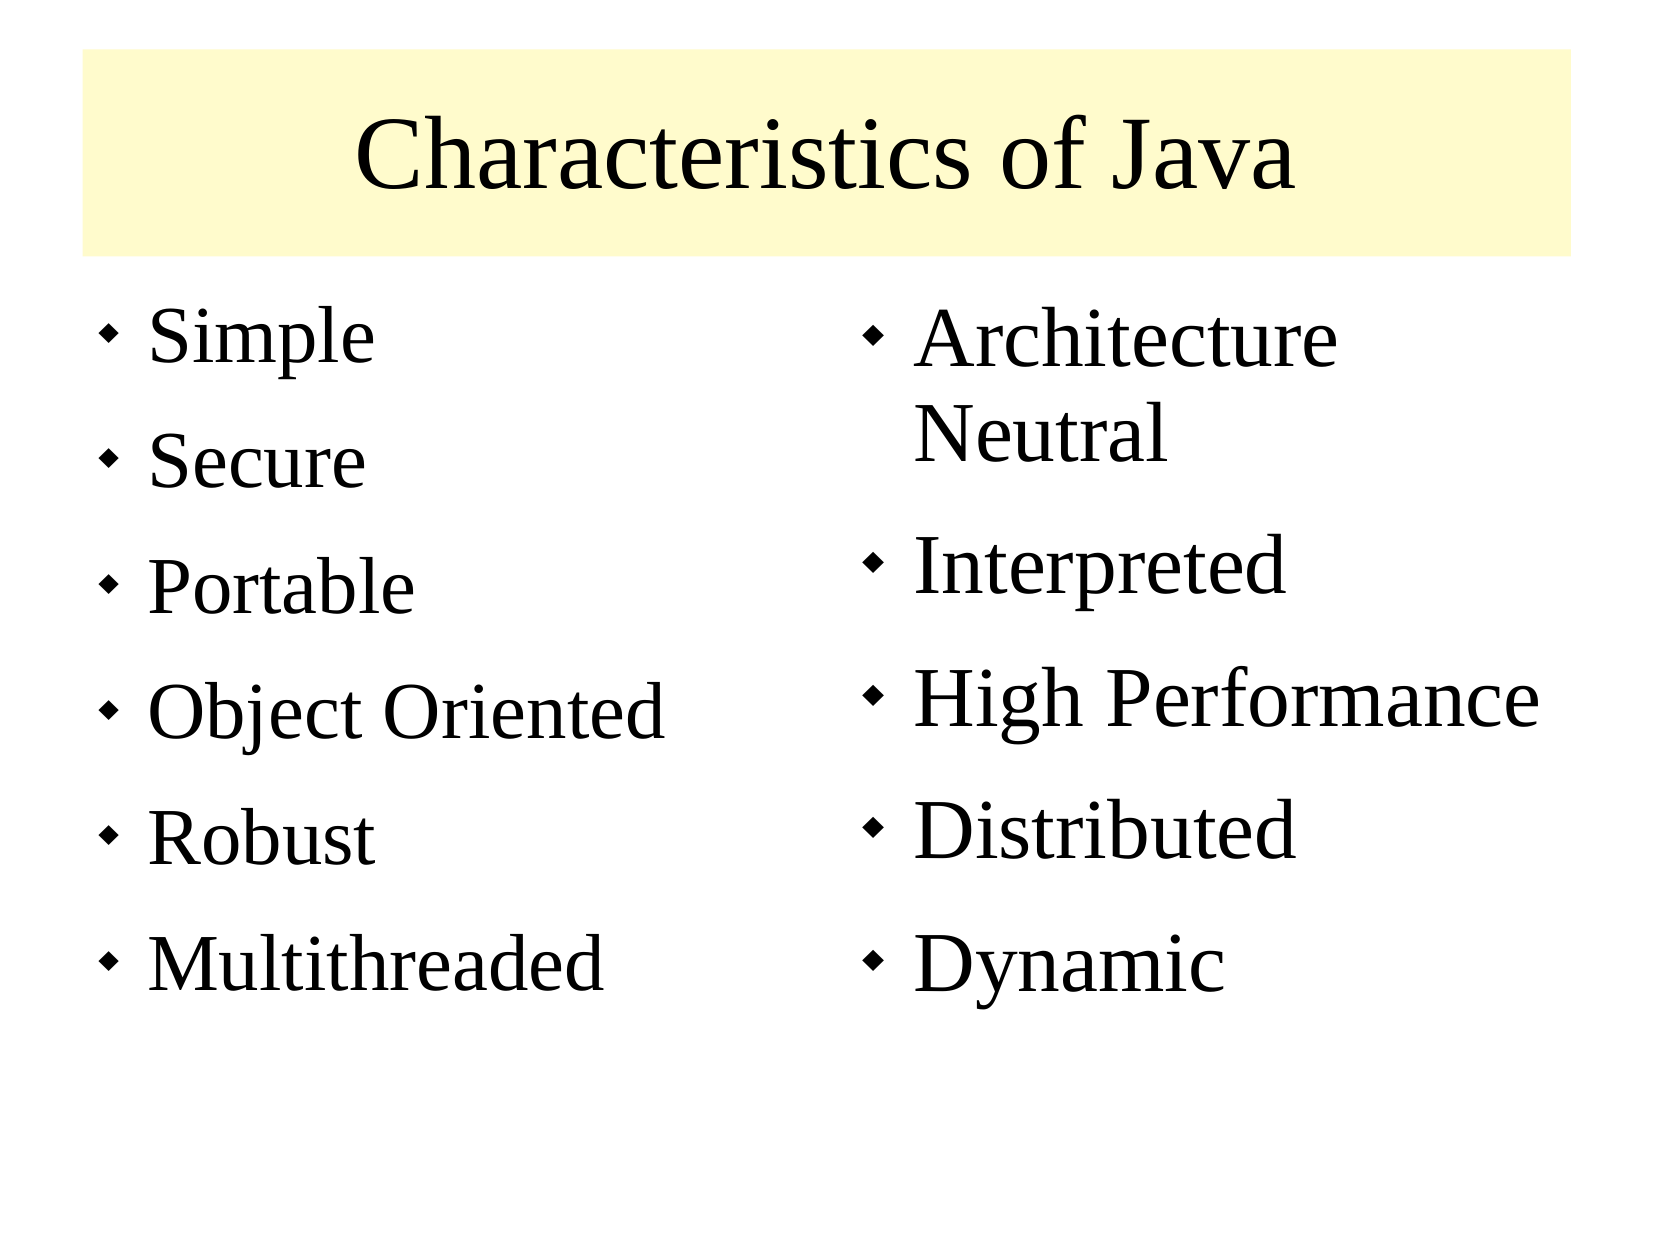

# Characteristics of Java
Simple
Secure
Portable
Object Oriented
Robust
Multithreaded
Architecture Neutral
Interpreted
High Performance
Distributed
Dynamic